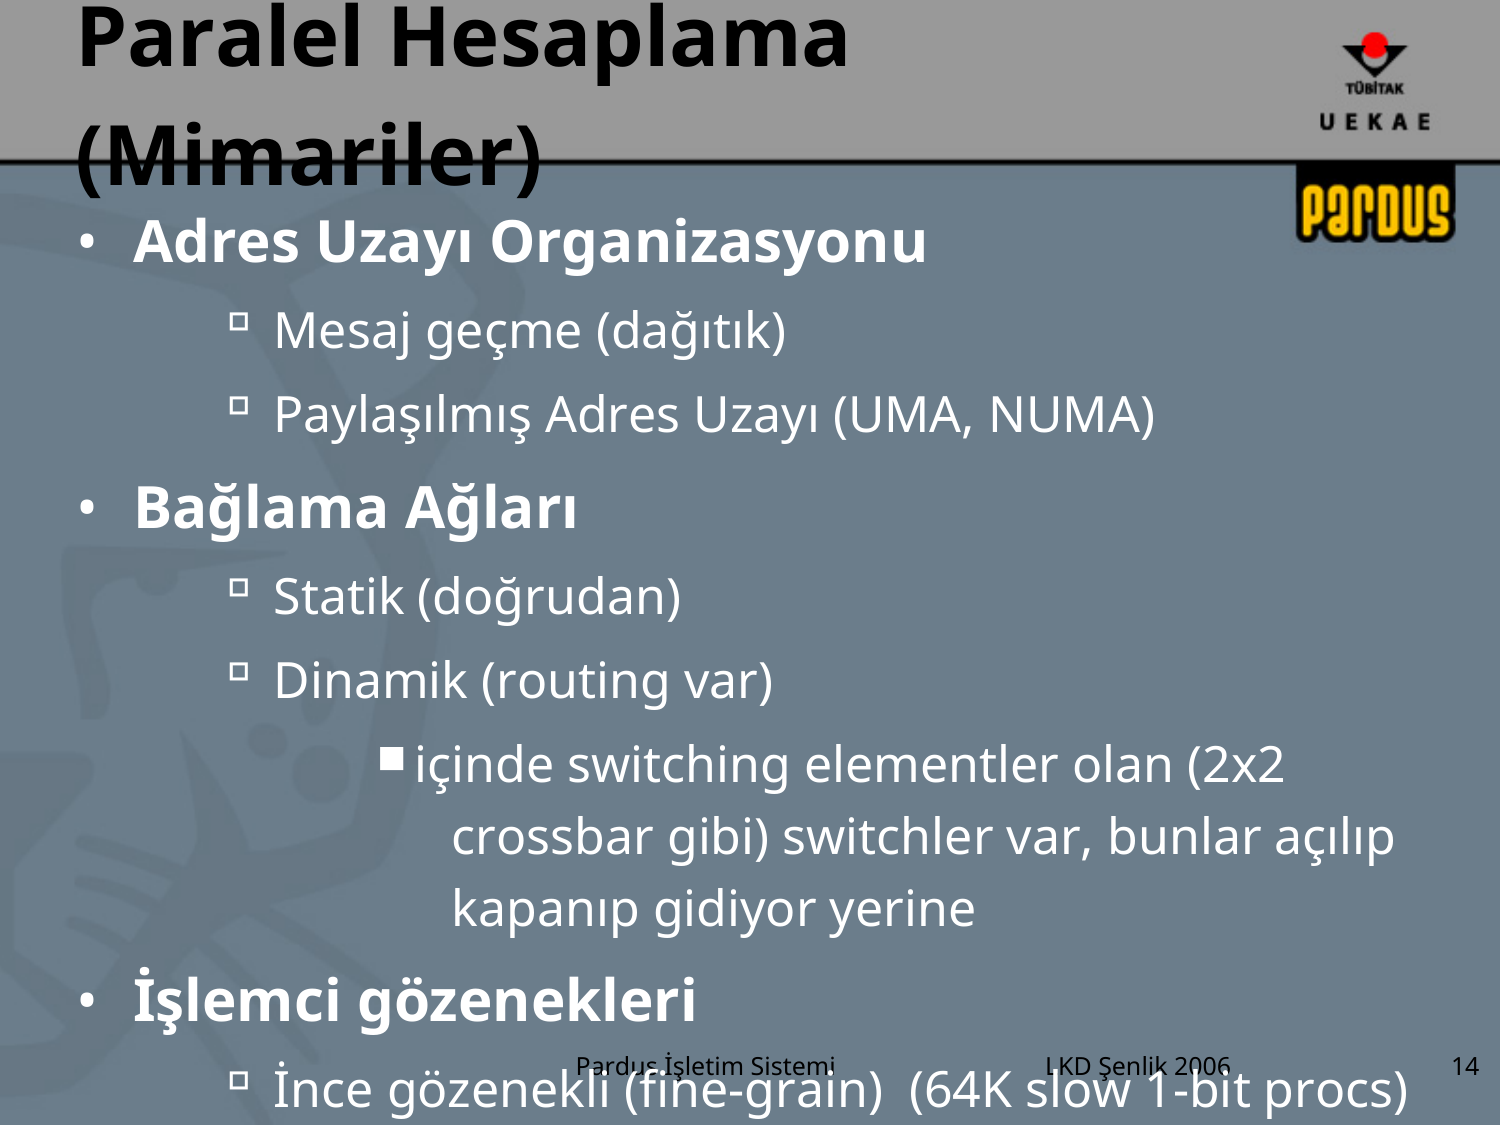

# Paralel Hesaplama (Mimariler)
Adres Uzayı Organizasyonu
Mesaj geçme (dağıtık)
Paylaşılmış Adres Uzayı (UMA, NUMA)
Bağlama Ağları
Statik (doğrudan)
Dinamik (routing var)
içinde switching elementler olan (2x2 crossbar gibi) switchler var, bunlar açılıp kapanıp gidiyor yerine
İşlemci gözenekleri
İnce gözenekli (fine-grain) (64K slow 1-bit procs)
Kaba gözenekli (coarse-grain) (16 fast processors)